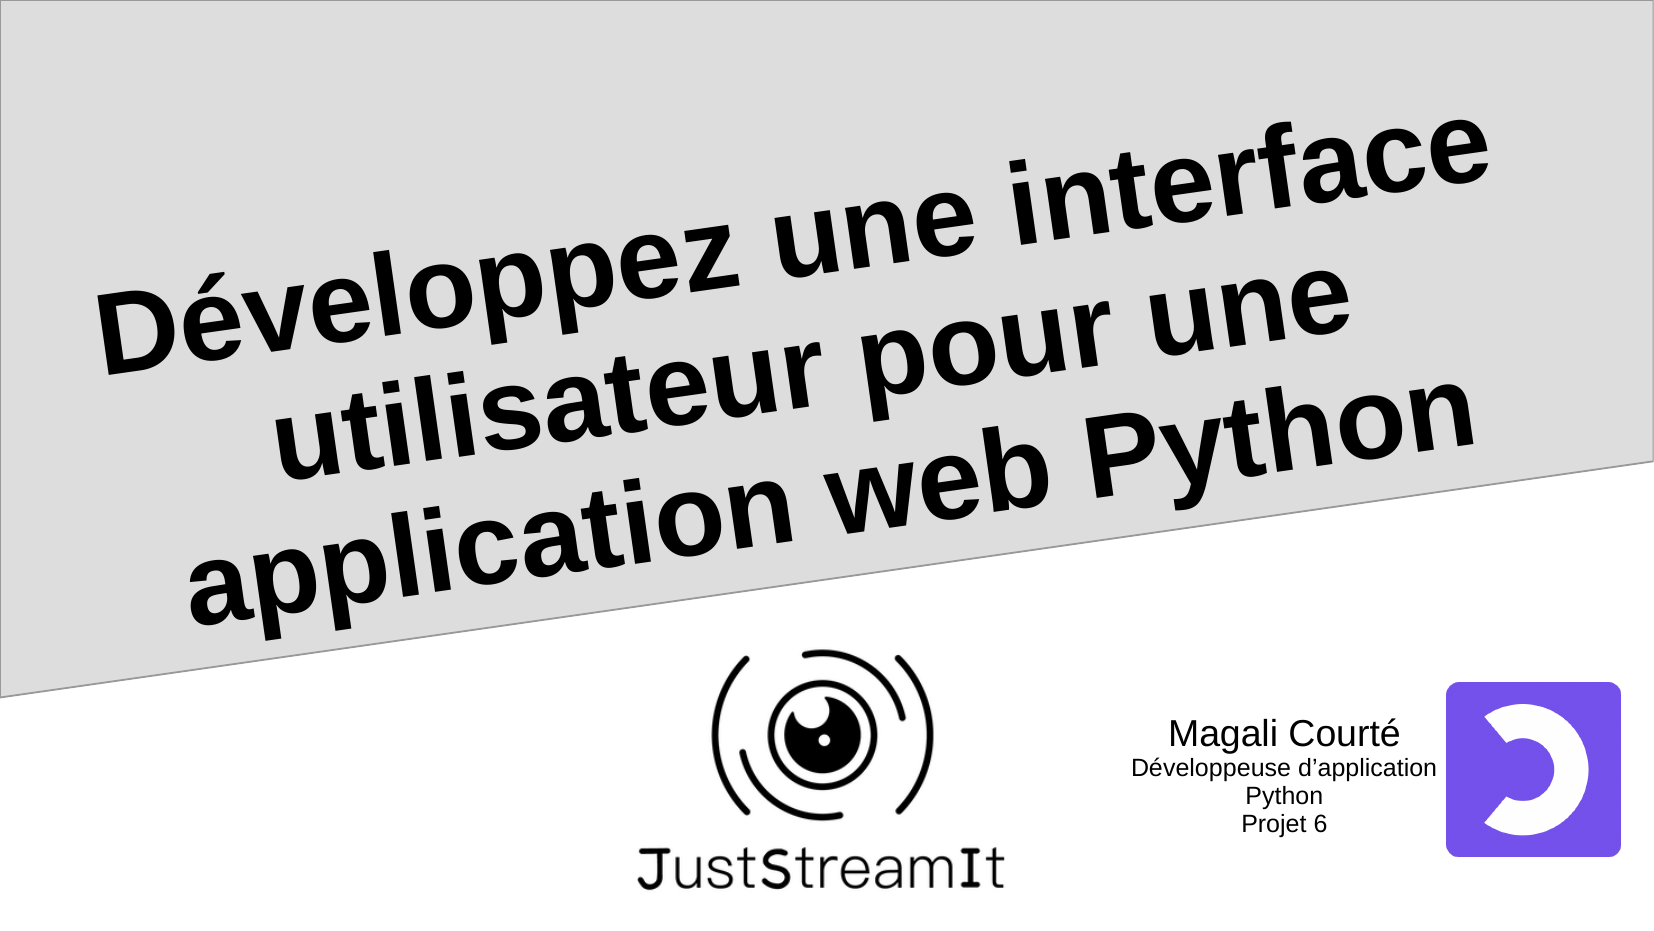

# Développez une interface utilisateur pour une application web Python
Magali Courté
Développeuse d’application Python
Projet 6